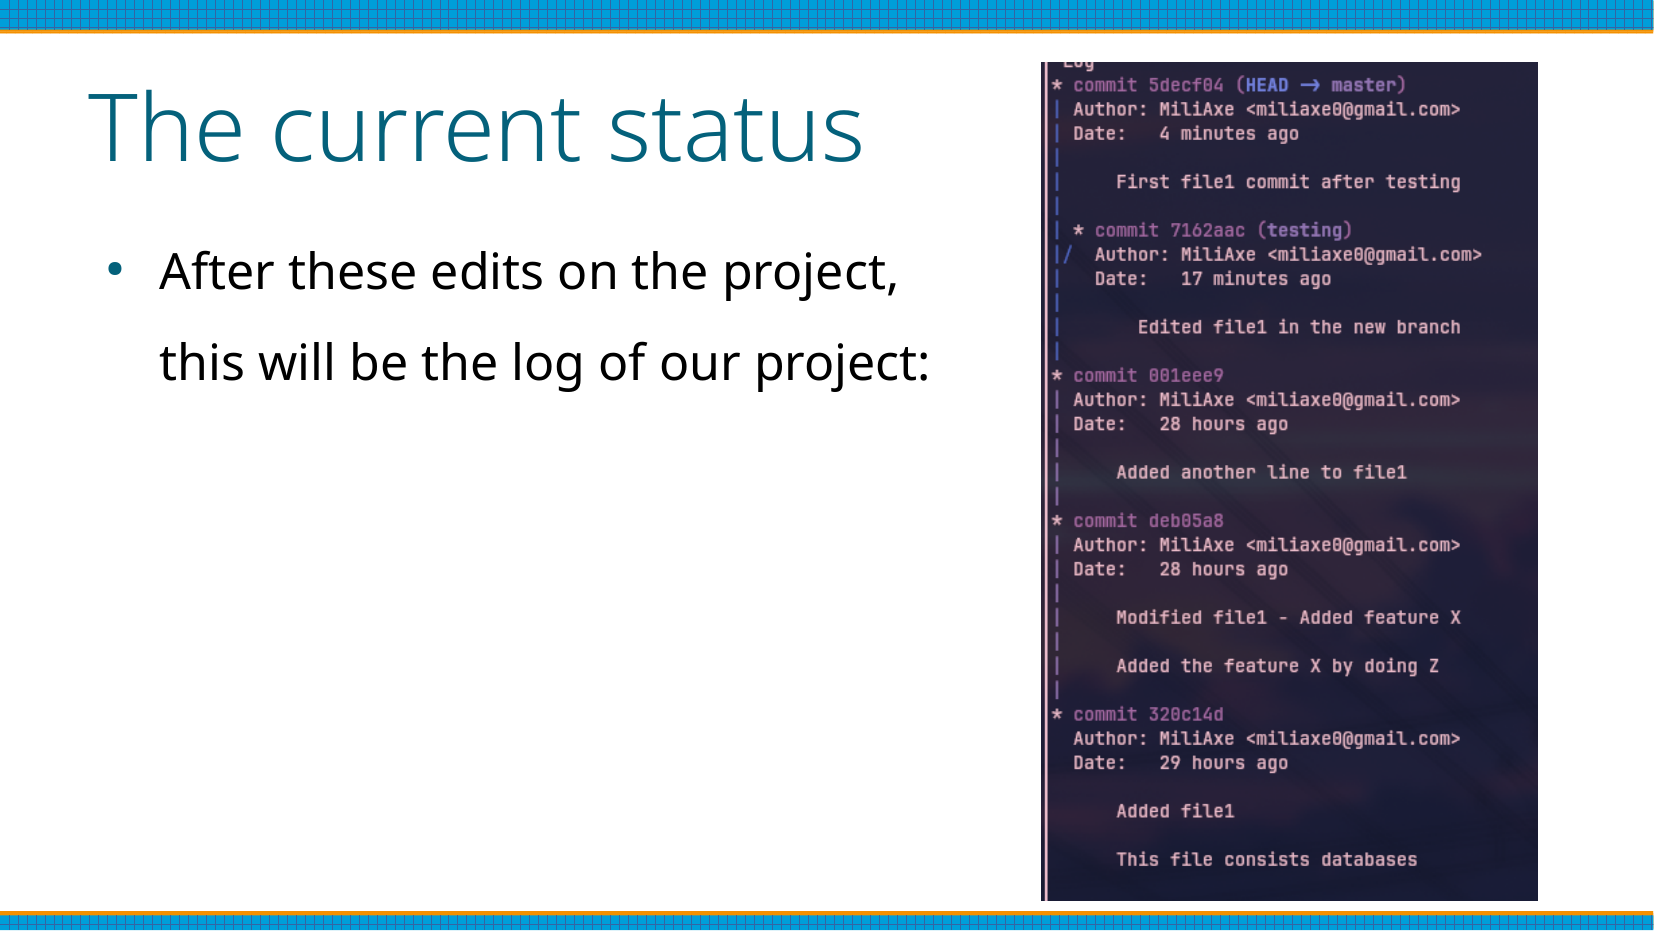

# The current status
After these edits on the project,
this will be the log of our project: